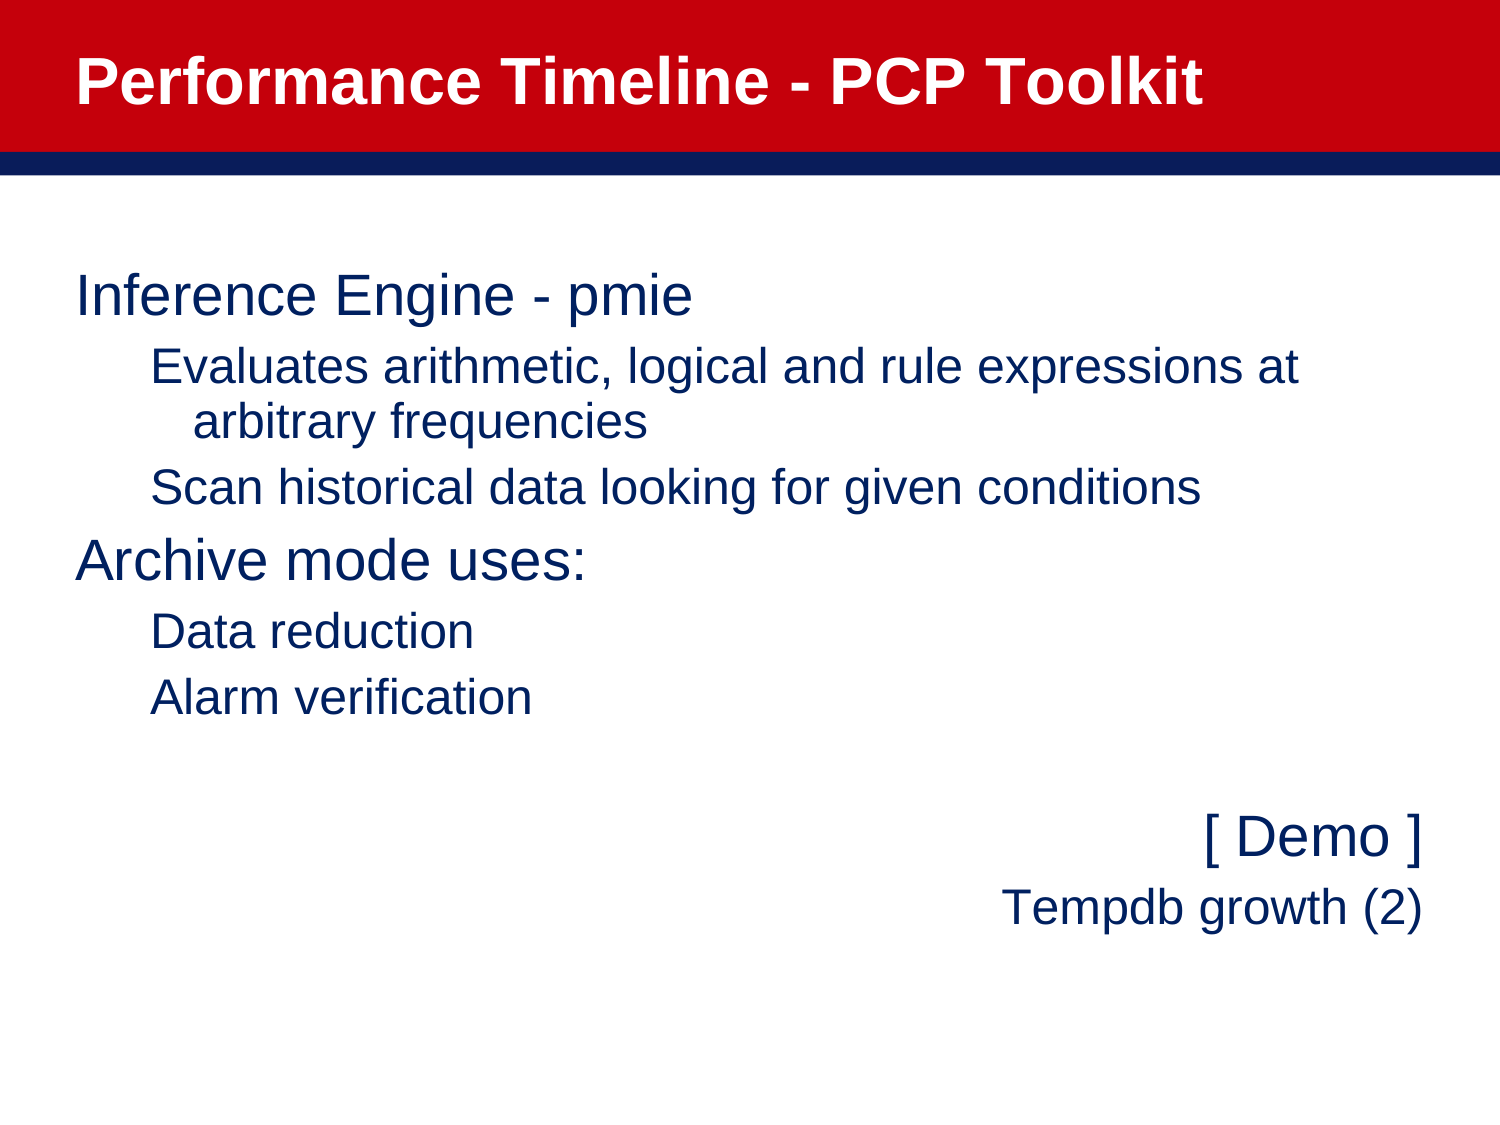

# Performance Timeline - PCP Toolkit
Inference Engine - pmie
Evaluates arithmetic, logical and rule expressions at arbitrary frequencies
Scan historical data looking for given conditions
Archive mode uses:
Data reduction
Alarm verification
[ Demo ]
Tempdb growth (2)‏